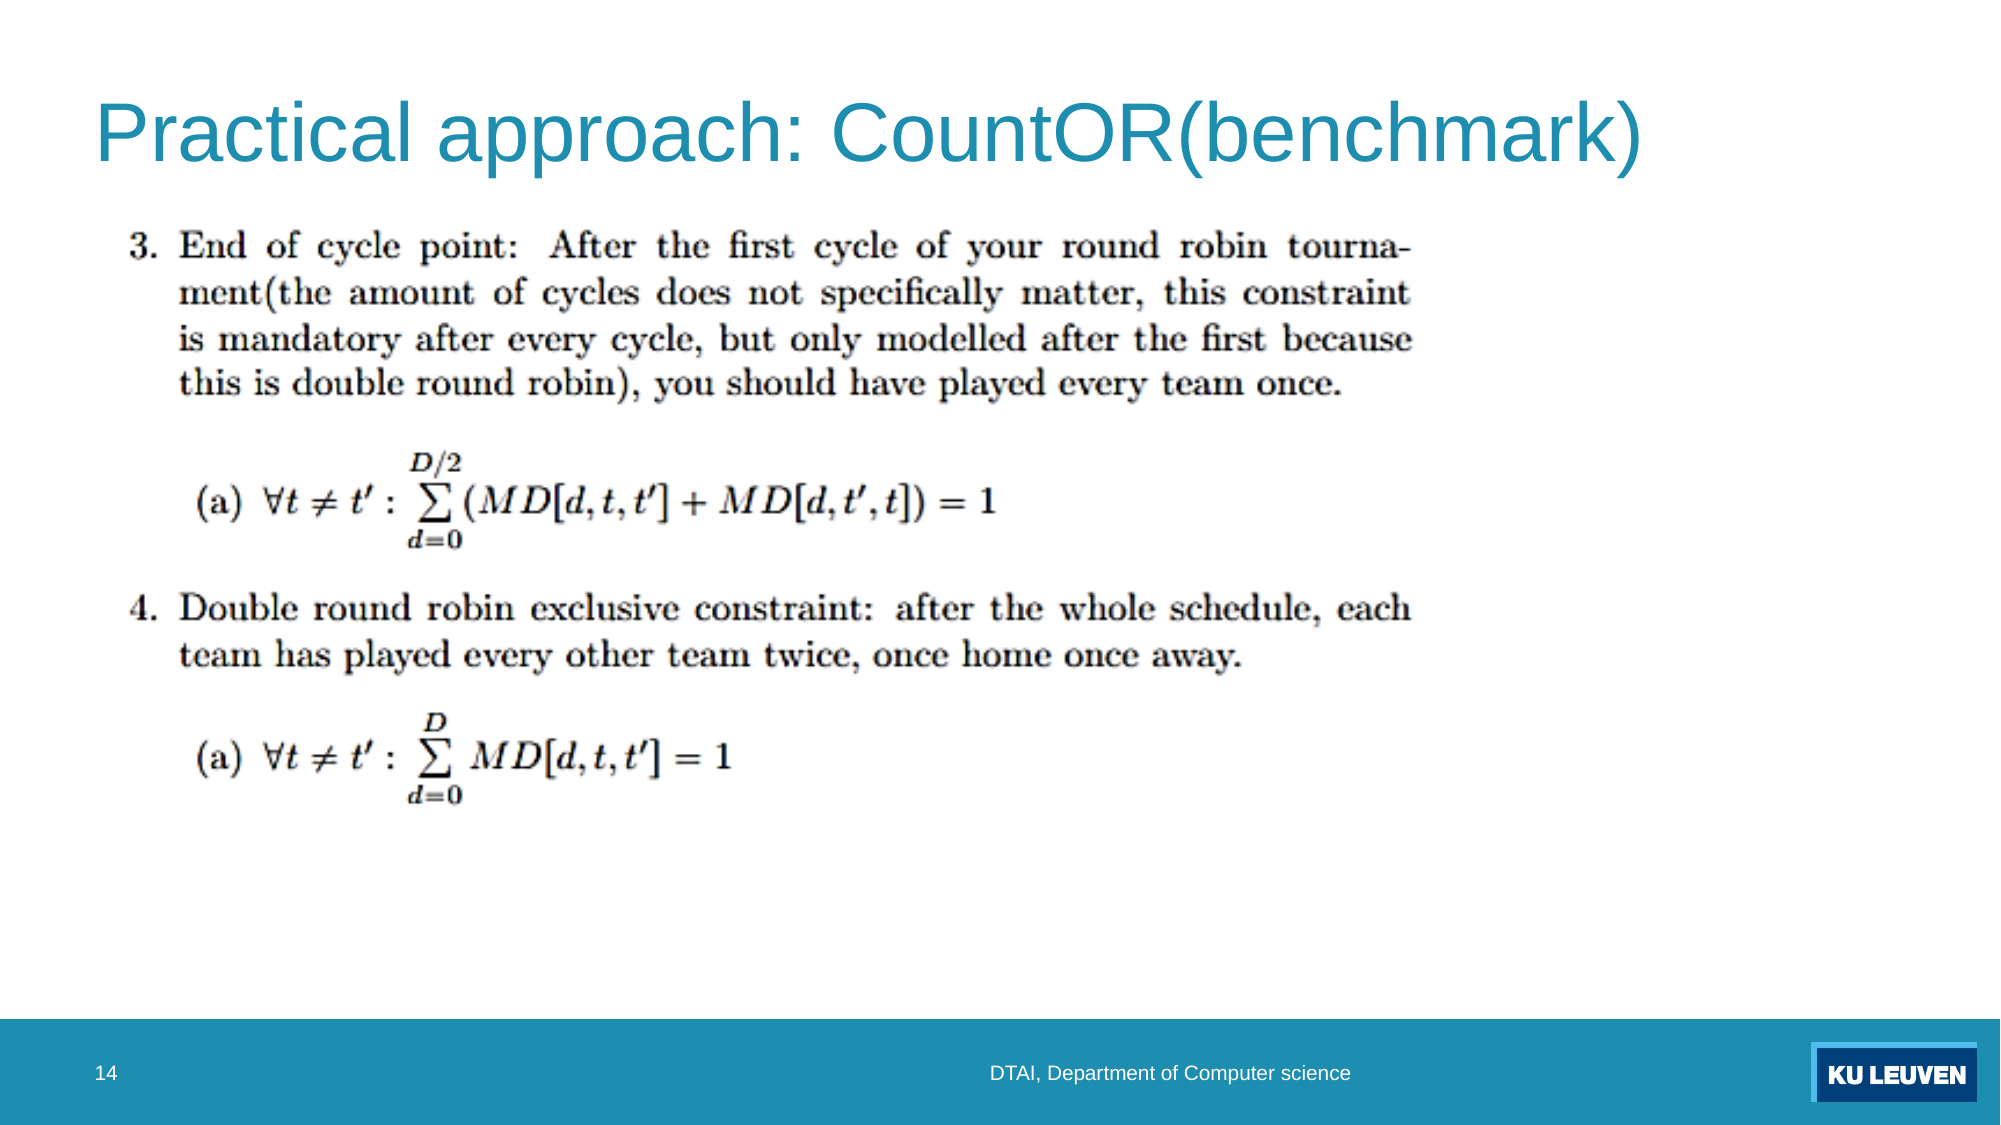

# Practical approach: CountOR(benchmark)
DTAI, Department of Computer science